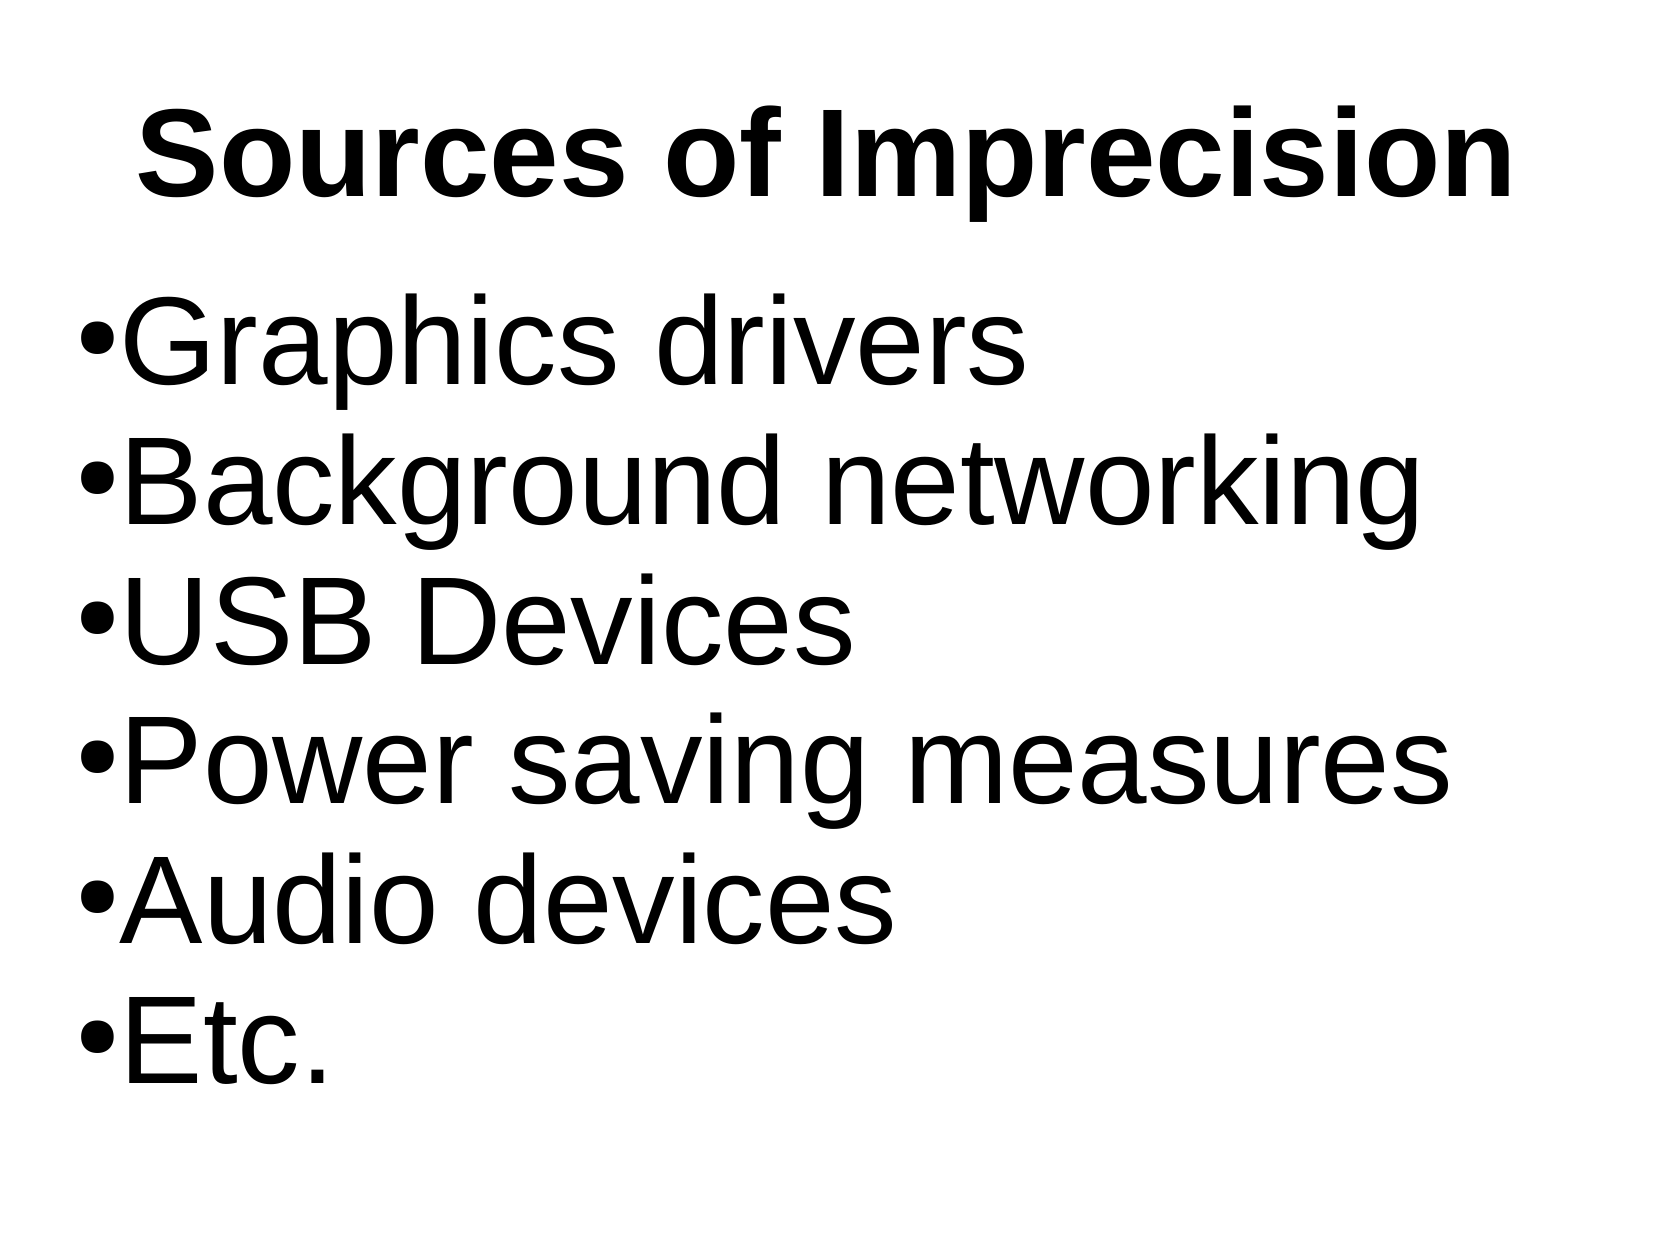

# Sources of Imprecision
Graphics drivers
Background networking
USB Devices
Power saving measures
Audio devices
Etc.